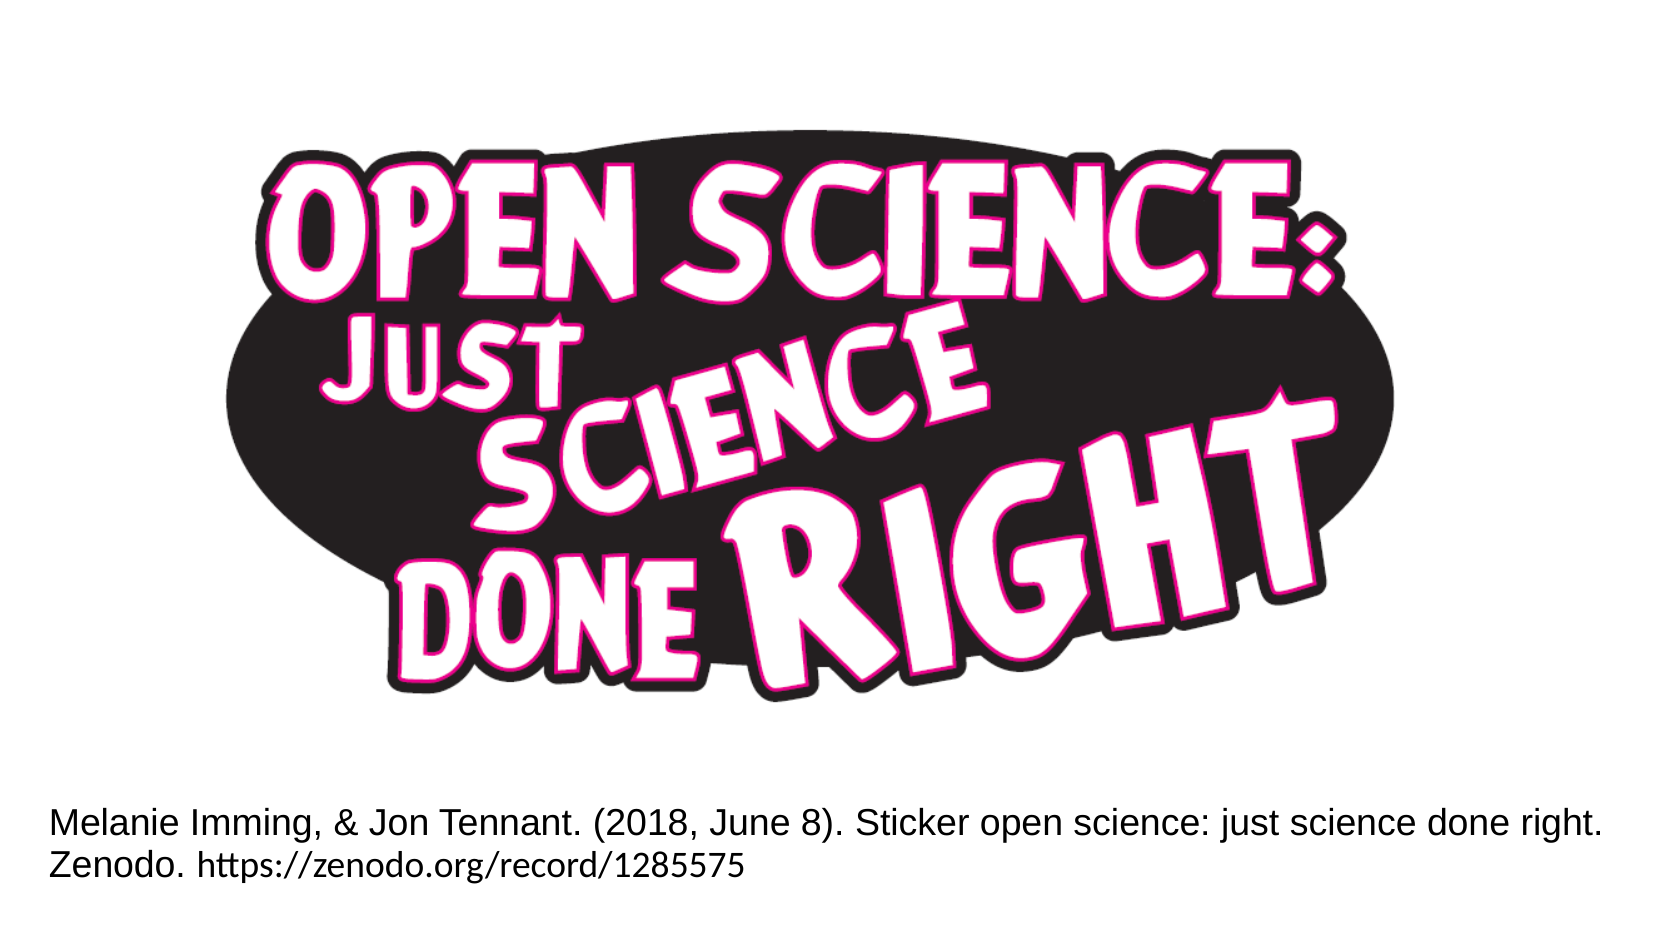

# The end
Melanie Imming, & Jon Tennant. (2018, June 8). Sticker open science: just science done right.
Zenodo. https://zenodo.org/record/1285575